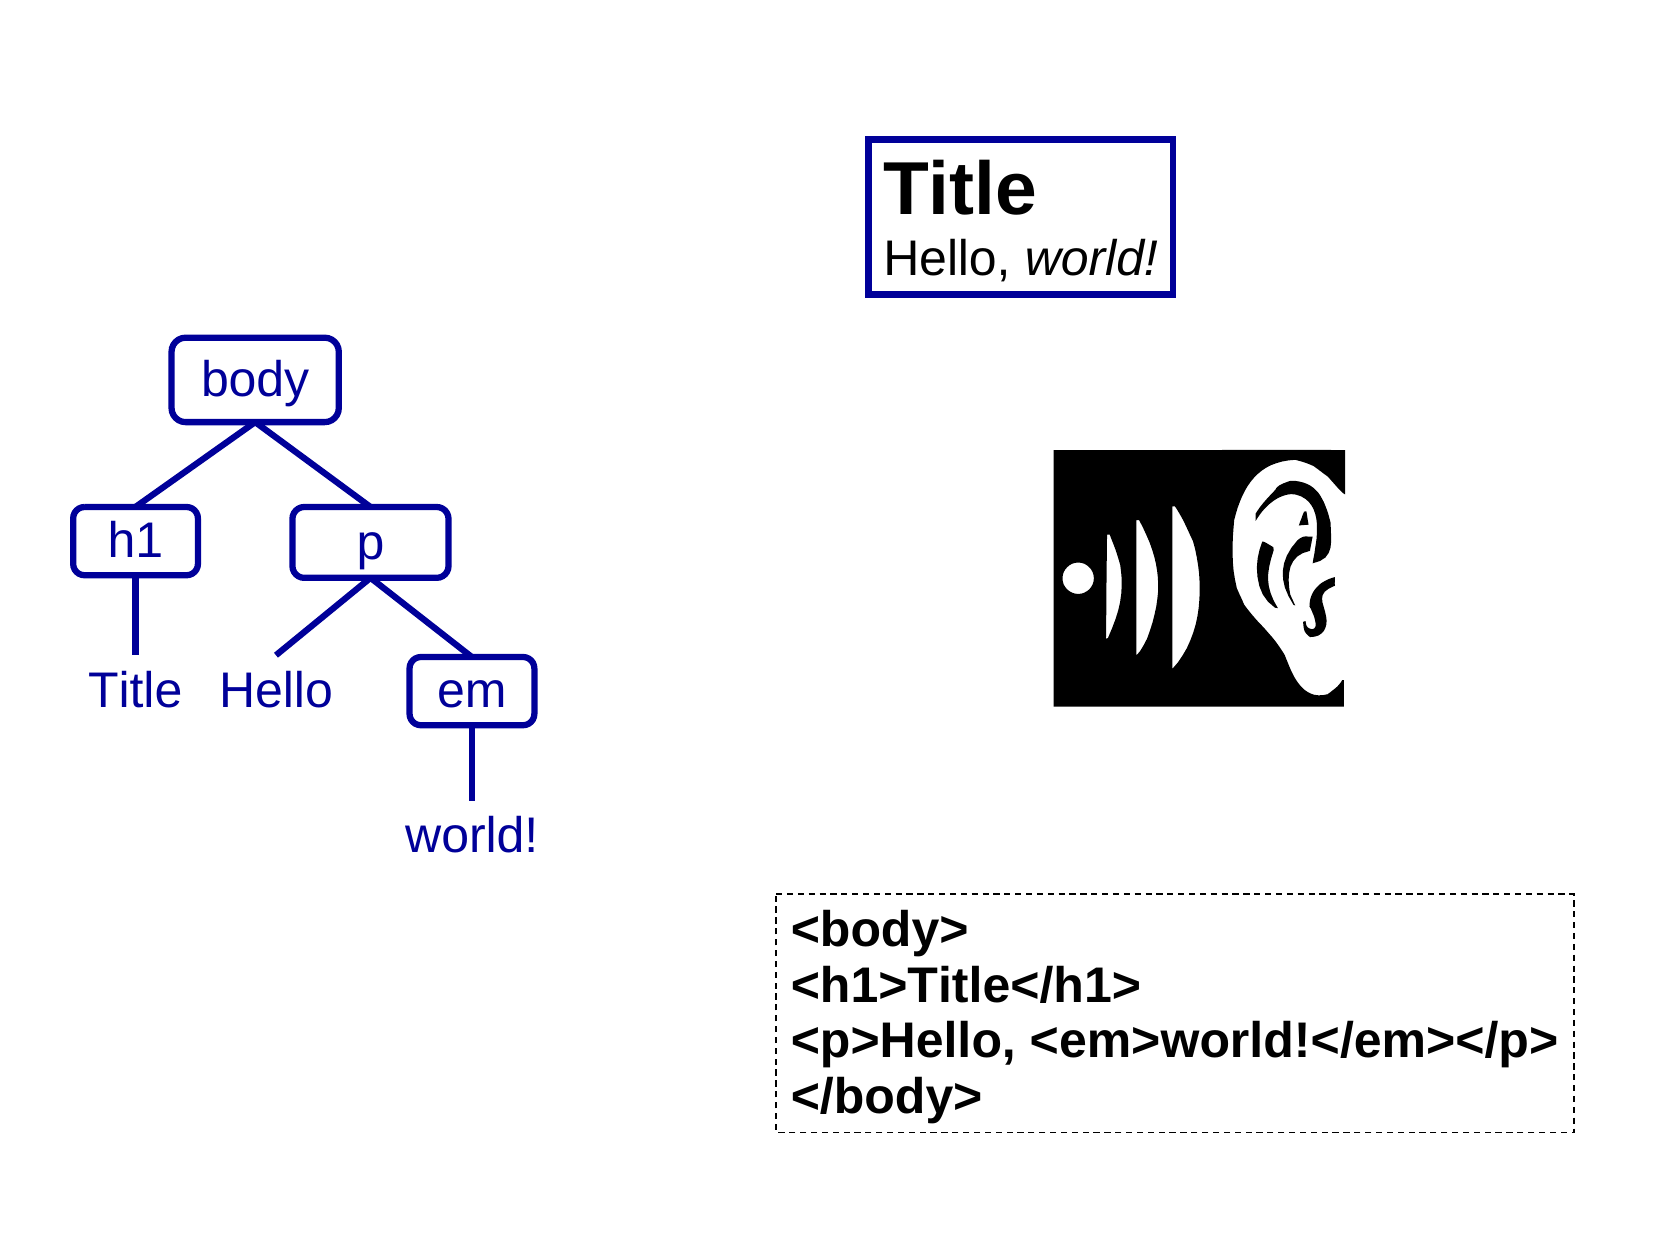

Title
Hello, world!
body
h1
p
Title
Hello
em
world!
<body>
<h1>Title</h1>
<p>Hello, <em>world!</em></p>
</body>